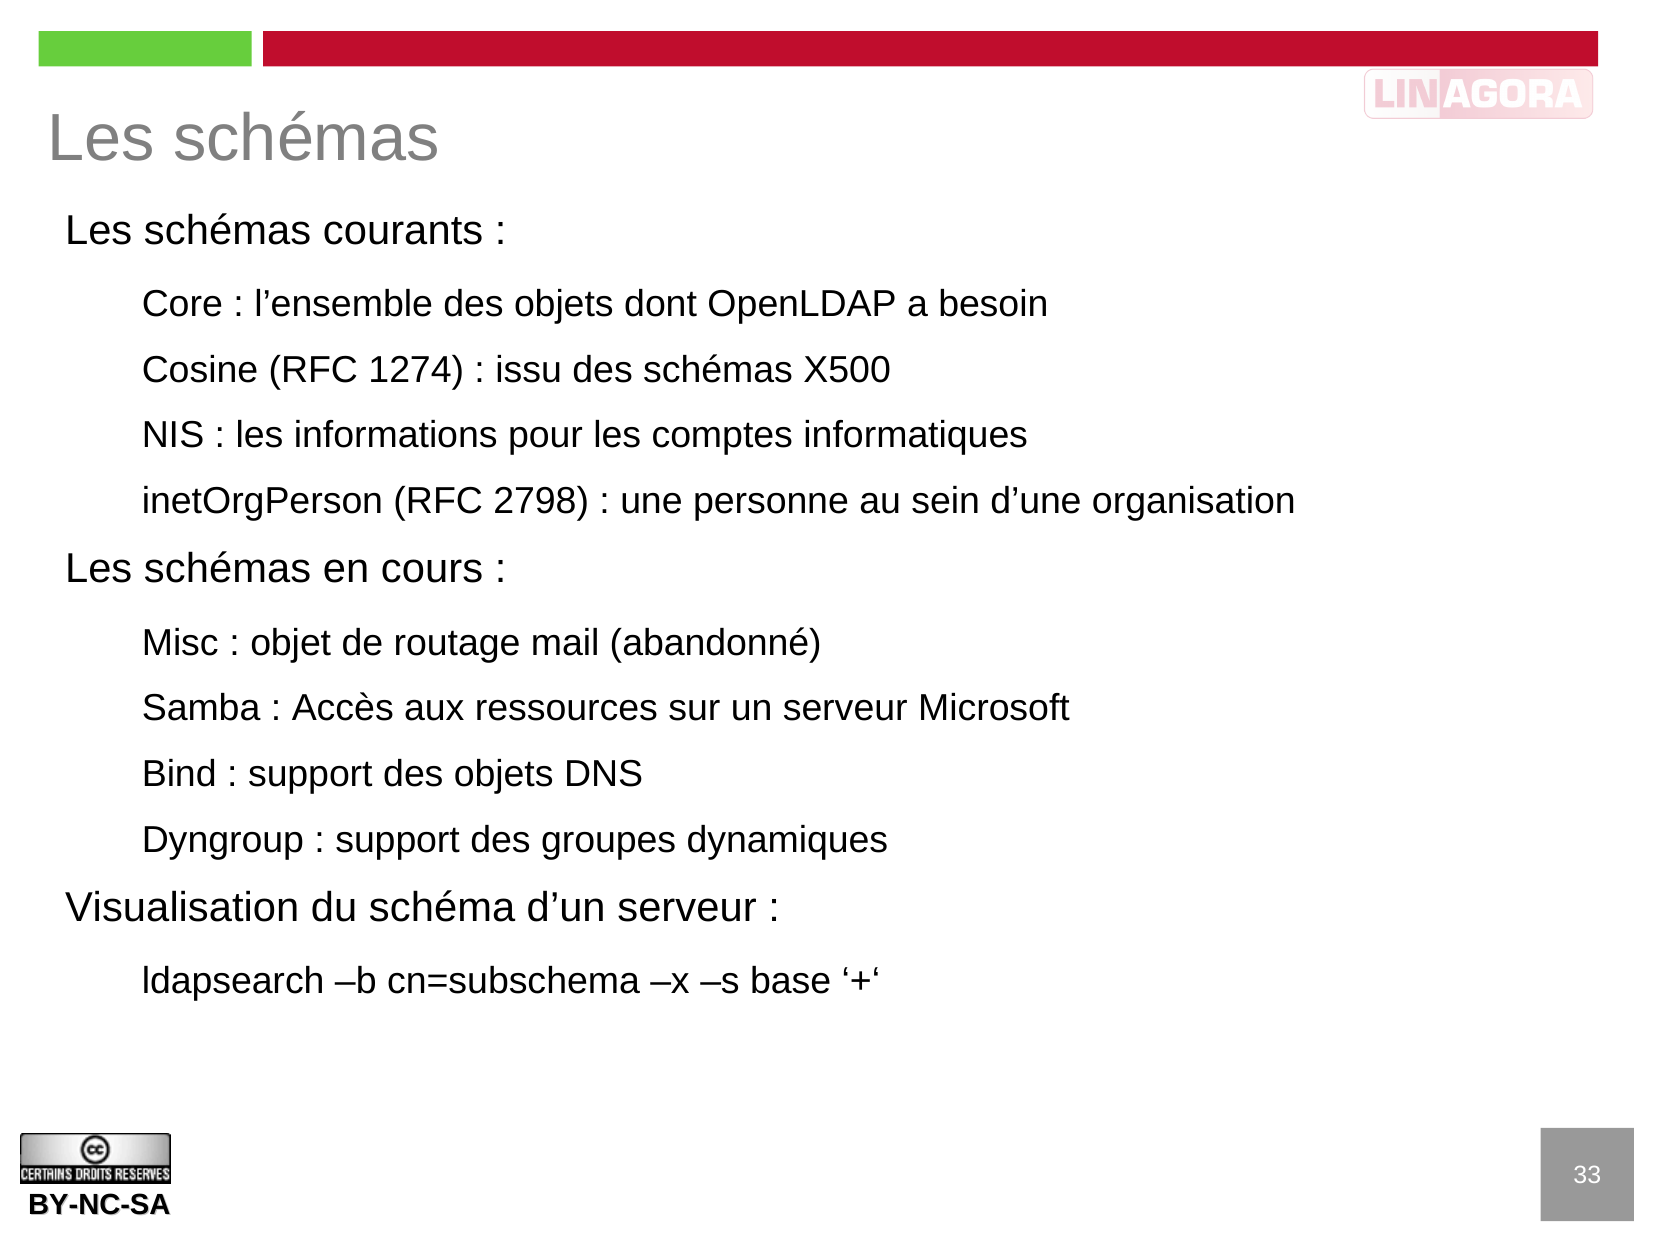

# Les schémas
Les schémas courants :
Core : l’ensemble des objets dont OpenLDAP a besoin
Cosine (RFC 1274) : issu des schémas X500
NIS : les informations pour les comptes informatiques
inetOrgPerson (RFC 2798) : une personne au sein d’une organisation
Les schémas en cours :
Misc : objet de routage mail (abandonné)
Samba : Accès aux ressources sur un serveur Microsoft
Bind : support des objets DNS
Dyngroup : support des groupes dynamiques
Visualisation du schéma d’un serveur :
ldapsearch –b cn=subschema –x –s base ‘+‘